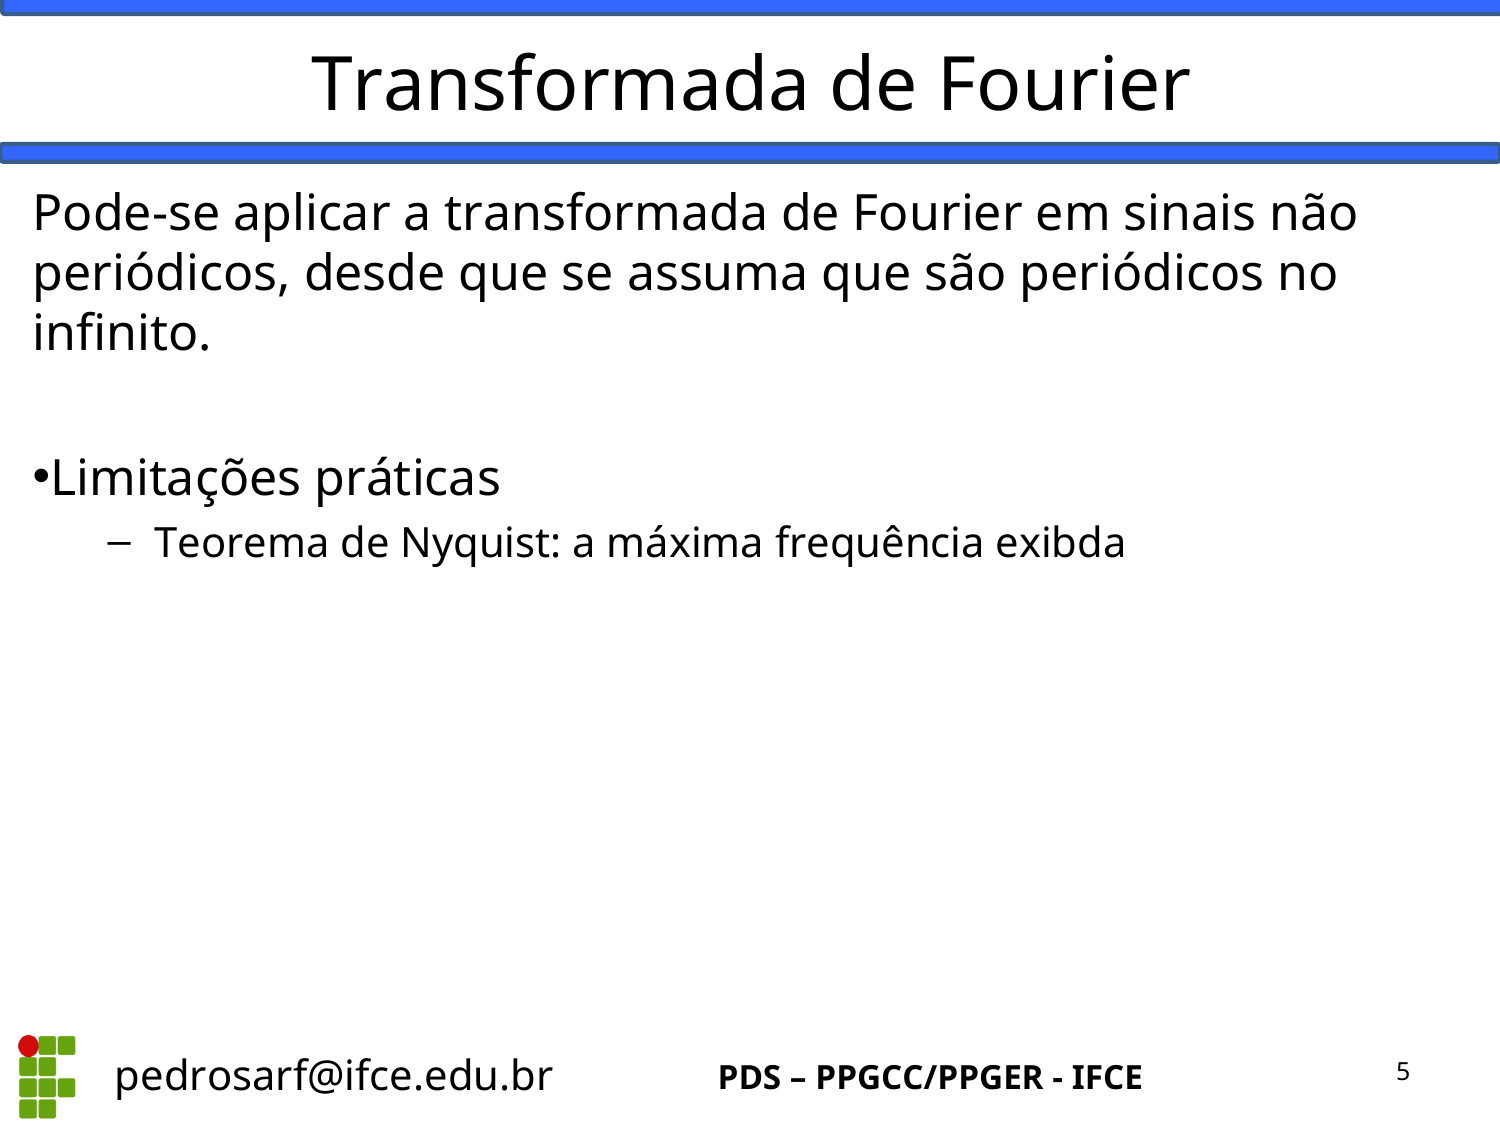

Transformada de Fourier
Pode-se aplicar a transformada de Fourier em sinais não periódicos, desde que se assuma que são periódicos no infinito.
Limitações práticas
Teorema de Nyquist: a máxima frequência exibda